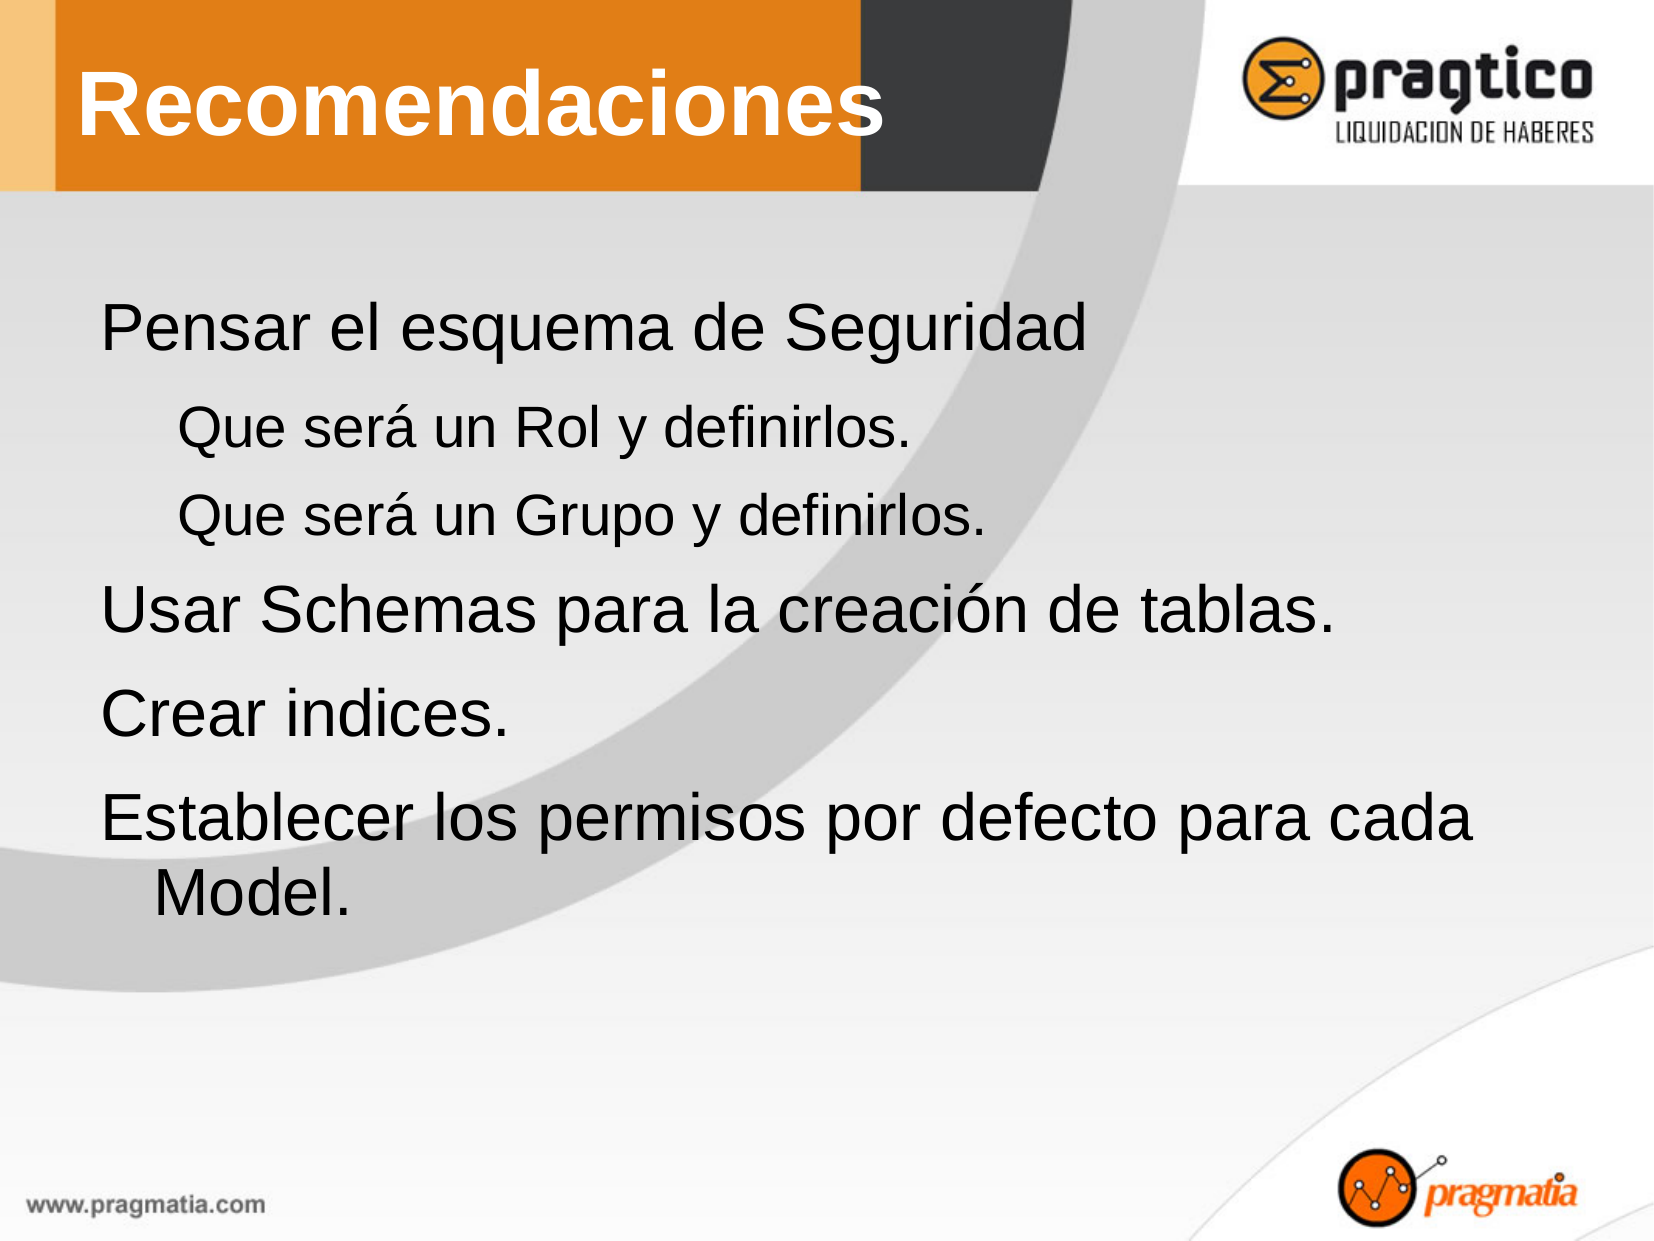

# Recomendaciones
Pensar el esquema de Seguridad
Que será un Rol y definirlos.
Que será un Grupo y definirlos.
Usar Schemas para la creación de tablas.
Crear indices.
Establecer los permisos por defecto para cada Model.